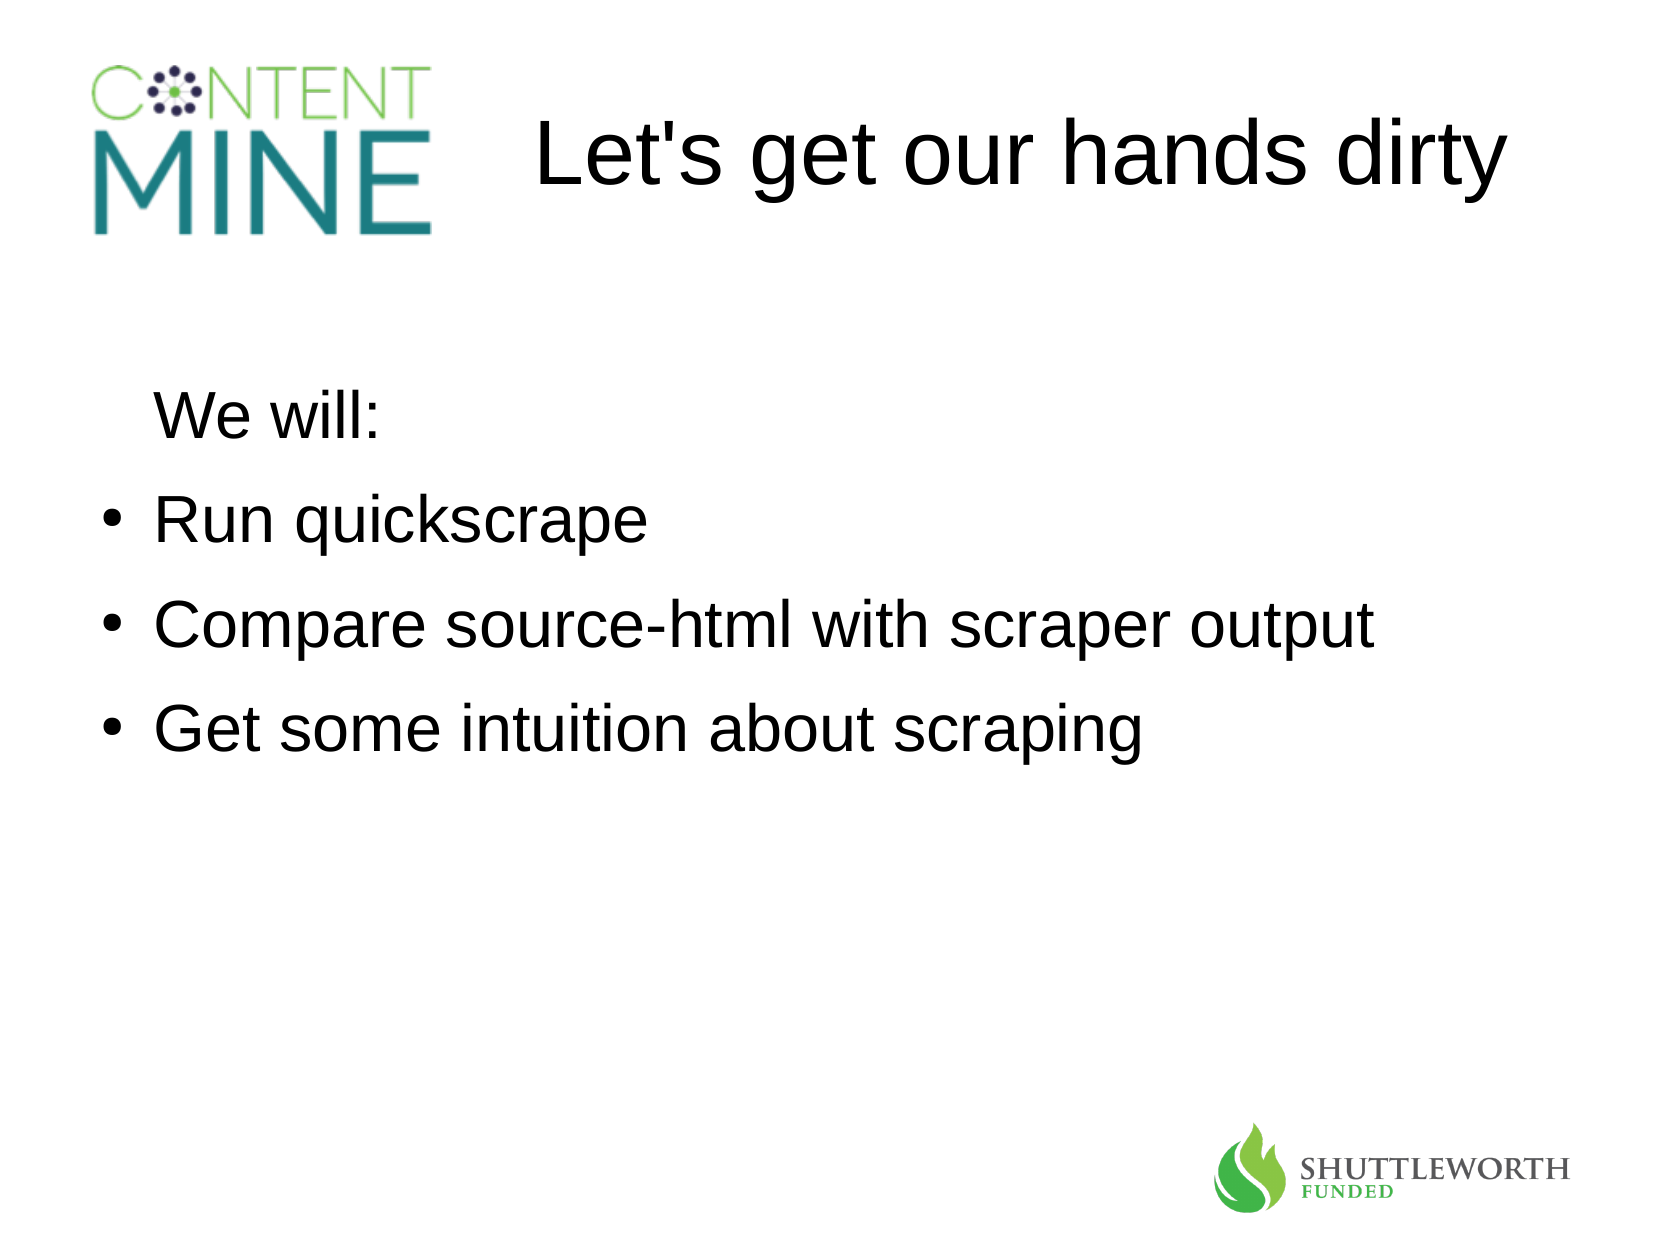

# Let's get our hands dirty
We will:
Run quickscrape
Compare source-html with scraper output
Get some intuition about scraping